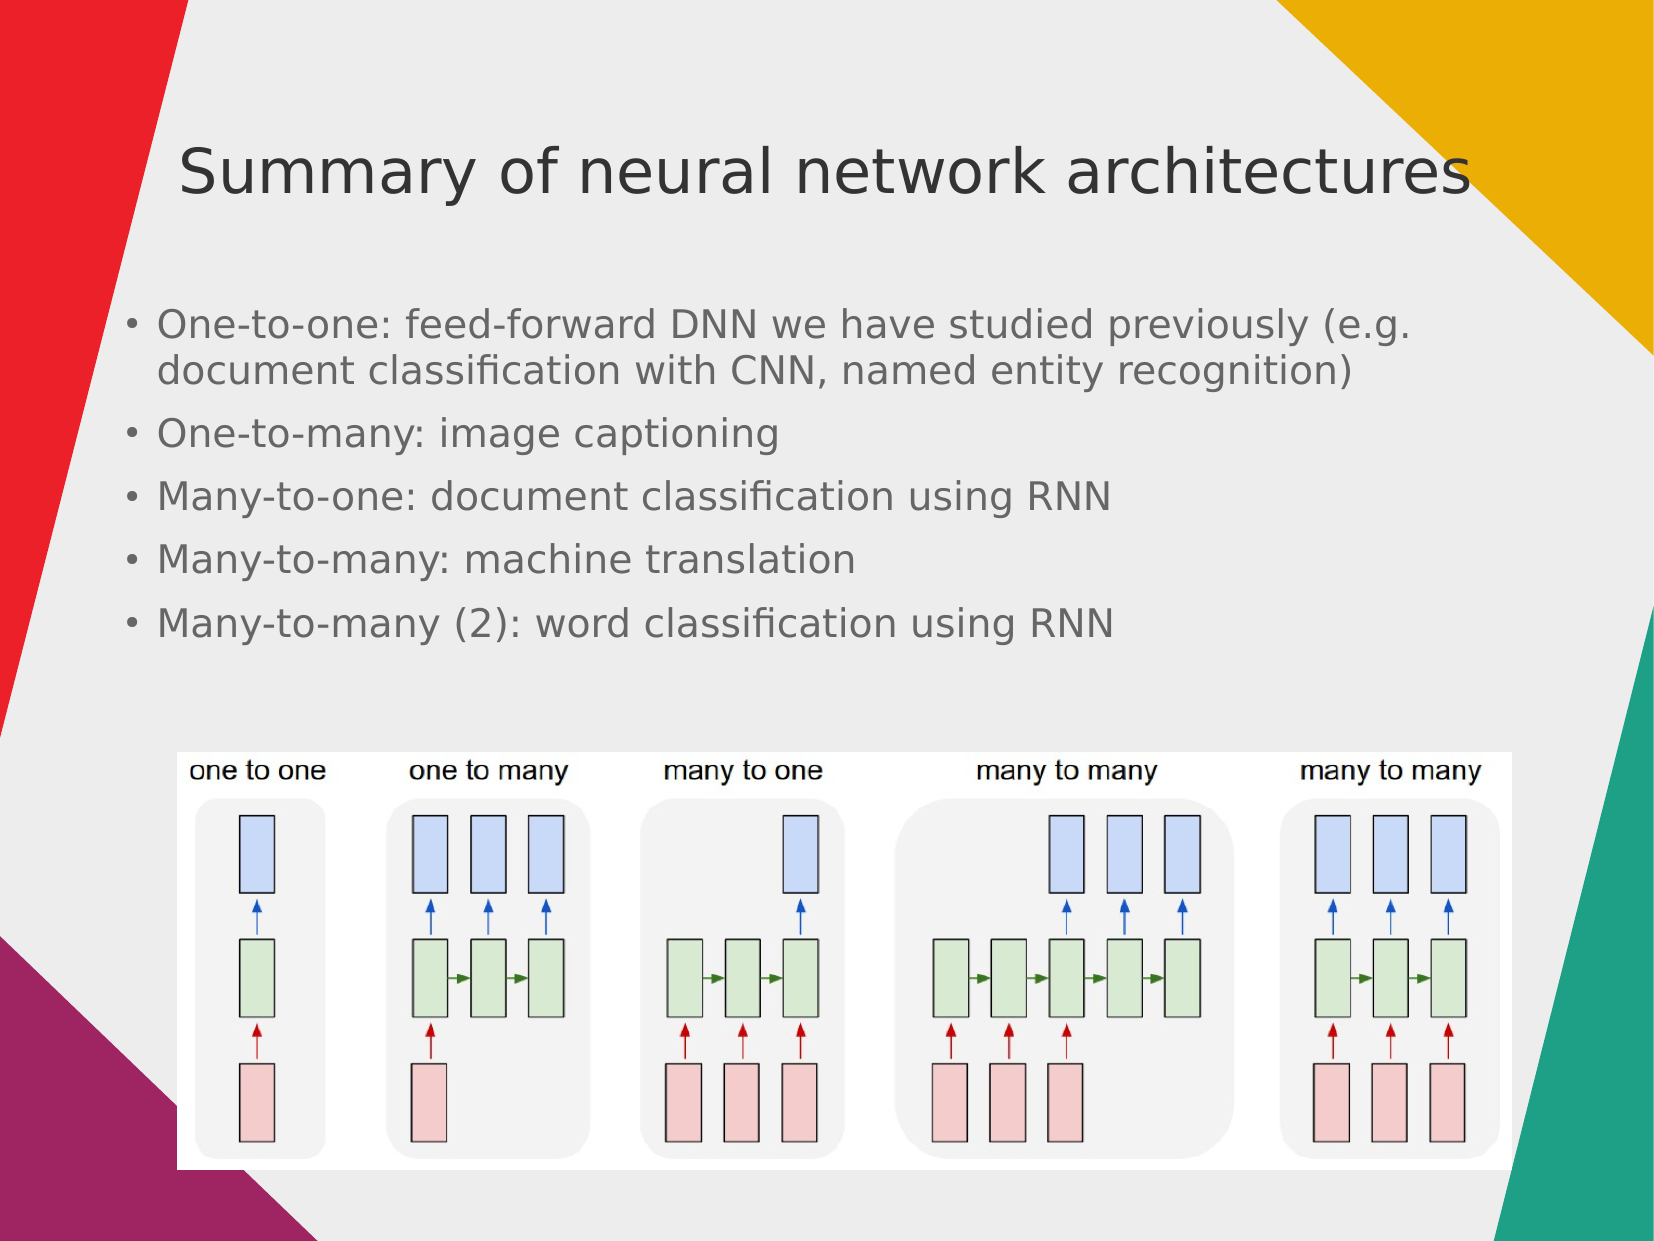

# Summary of neural network architectures
One-to-one: feed-forward DNN we have studied previously (e.g. document classification with CNN, named entity recognition)
One-to-many: image captioning
Many-to-one: document classification using RNN
Many-to-many: machine translation
Many-to-many (2): word classification using RNN